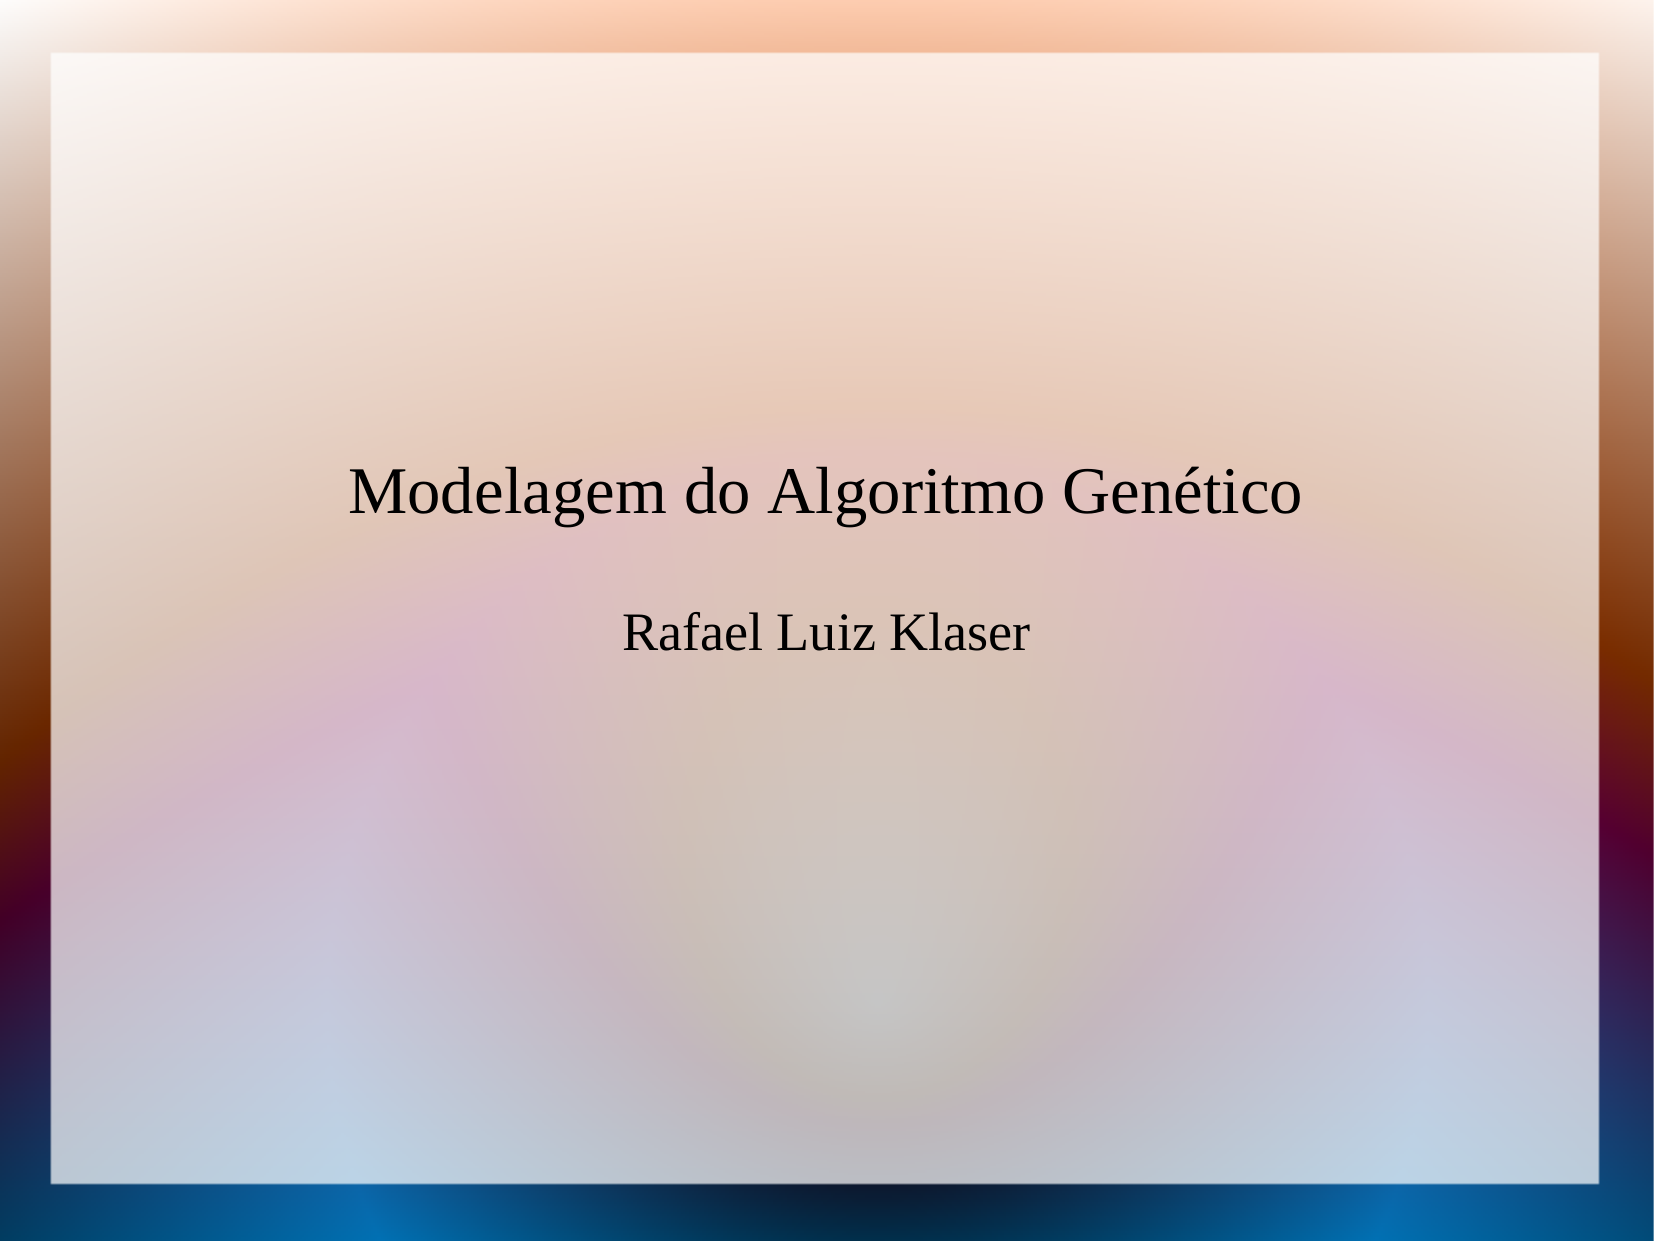

# Modelagem do Algoritmo Genético
Rafael Luiz Klaser